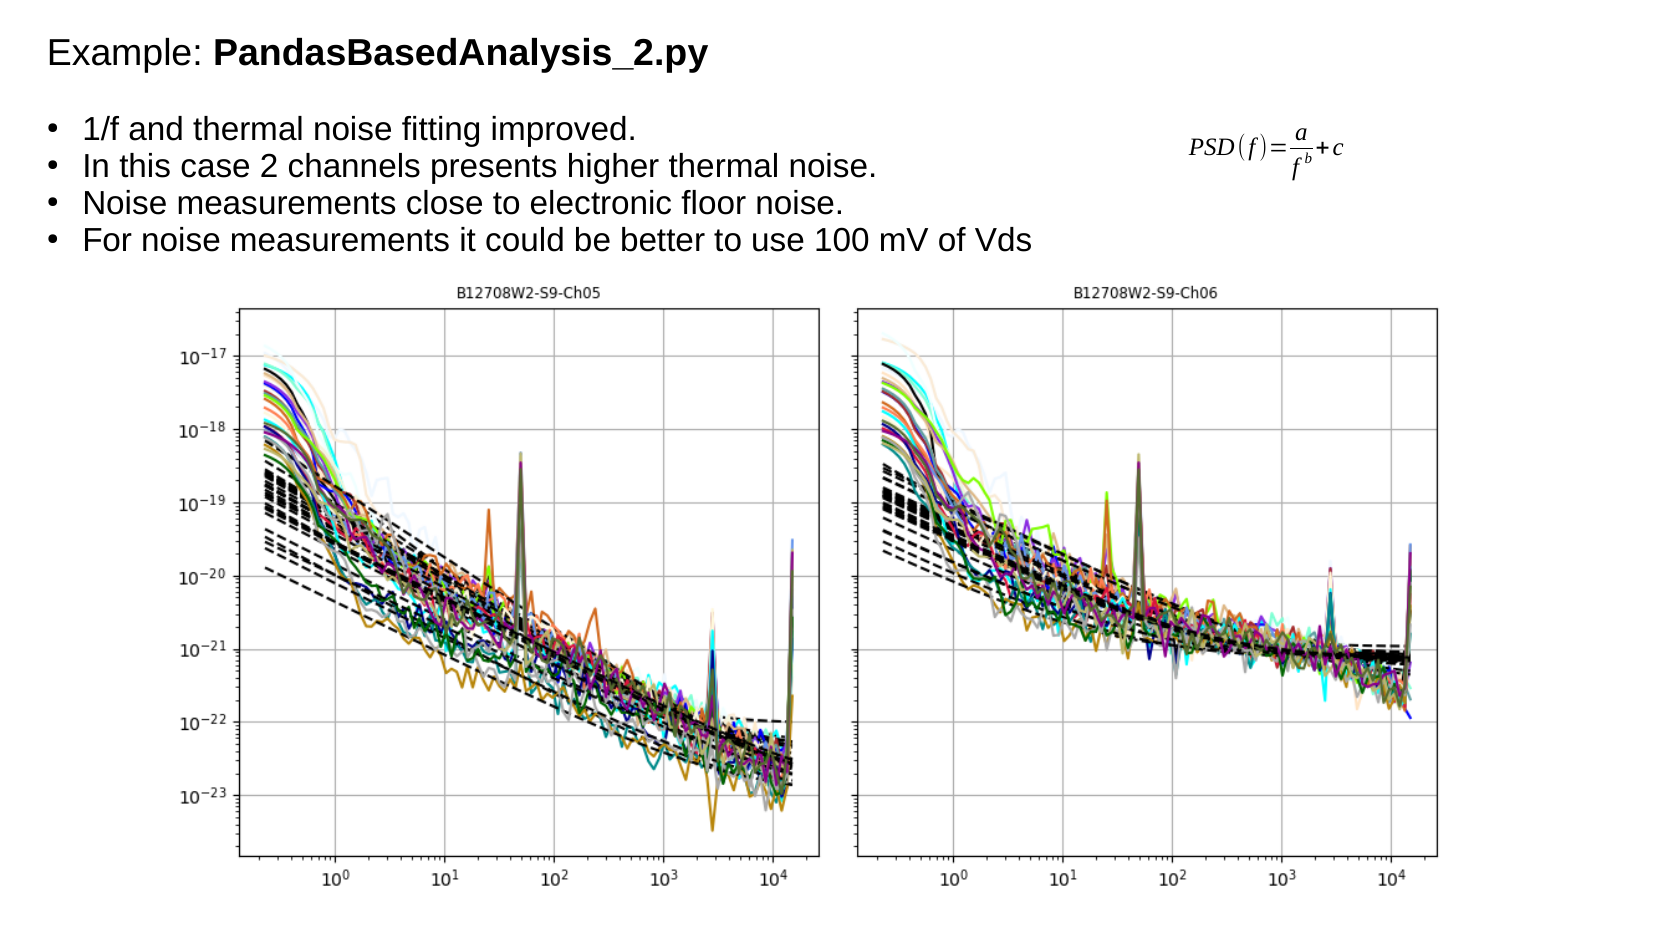

Example: PandasBasedAnalysis_2.py
1/f and thermal noise fitting improved.
In this case 2 channels presents higher thermal noise.
Noise measurements close to electronic floor noise.
For noise measurements it could be better to use 100 mV of Vds